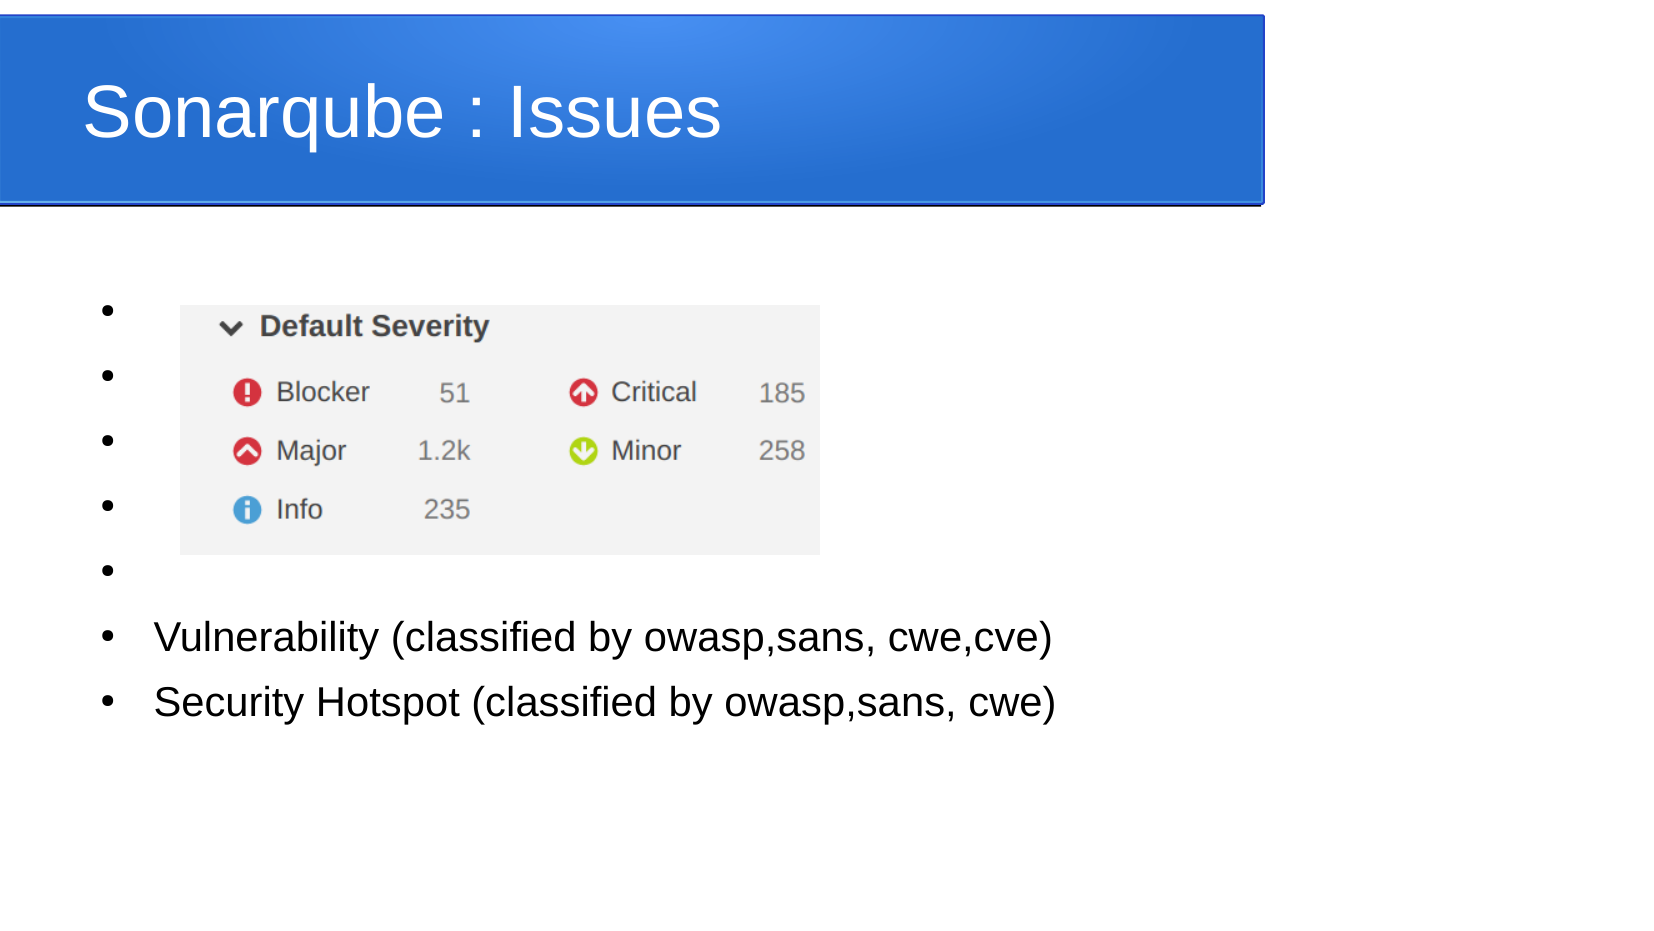

# Sonarqube : Issues
Vulnerability (classified by owasp,sans, cwe,cve)
Security Hotspot (classified by owasp,sans, cwe)